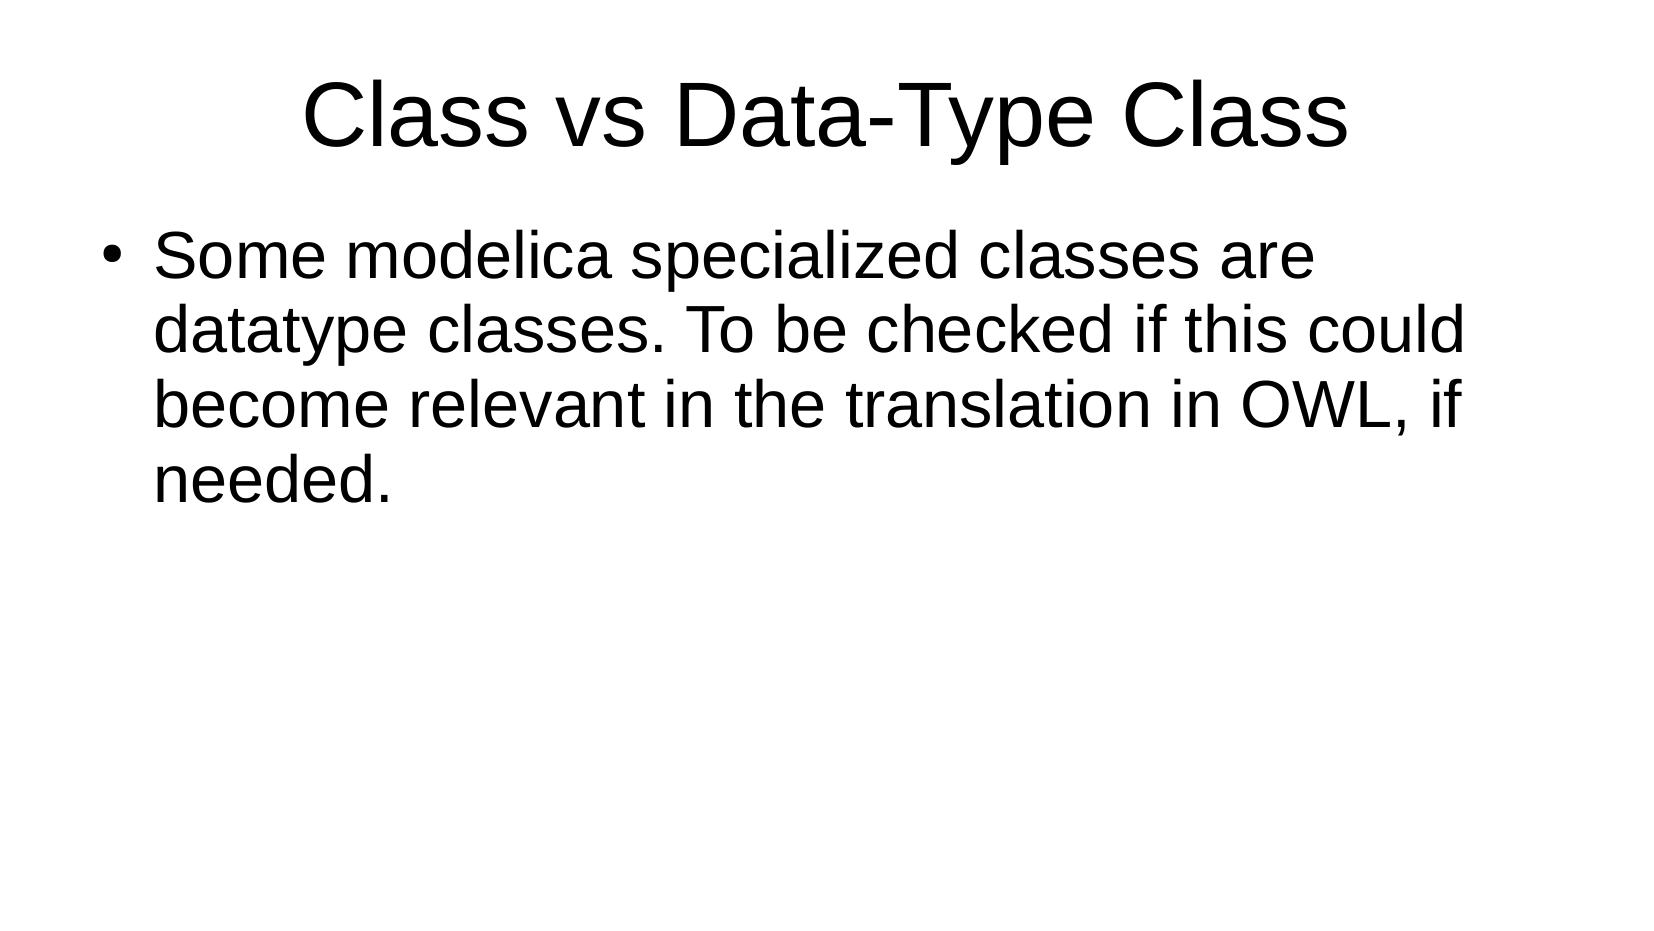

# Class vs Data-Type Class
Some modelica specialized classes are datatype classes. To be checked if this could become relevant in the translation in OWL, if needed.